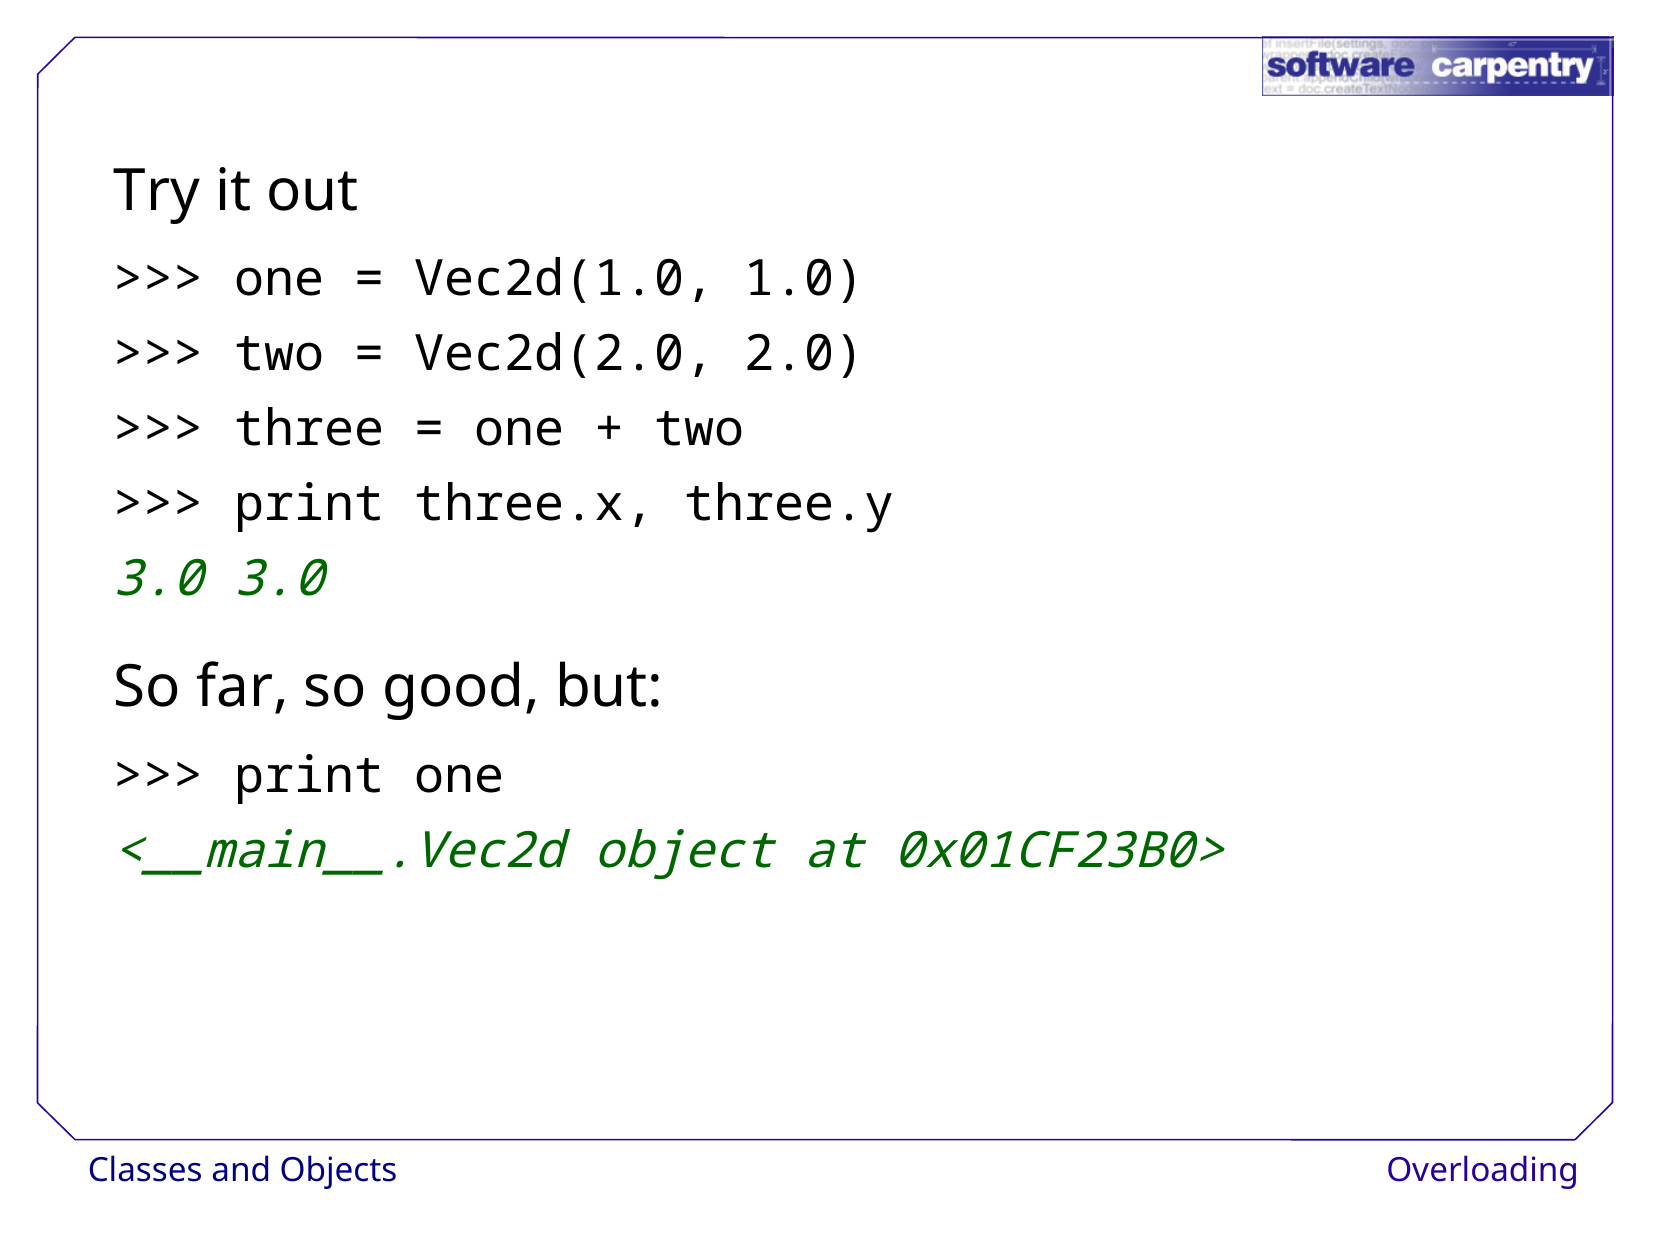

Try it out
>>> one = Vec2d(1.0, 1.0)
>>> two = Vec2d(2.0, 2.0)
>>> three = one + two
>>> print three.x, three.y
3.0 3.0
So far, so good, but:
>>> print one
<__main__.Vec2d object at 0x01CF23B0>